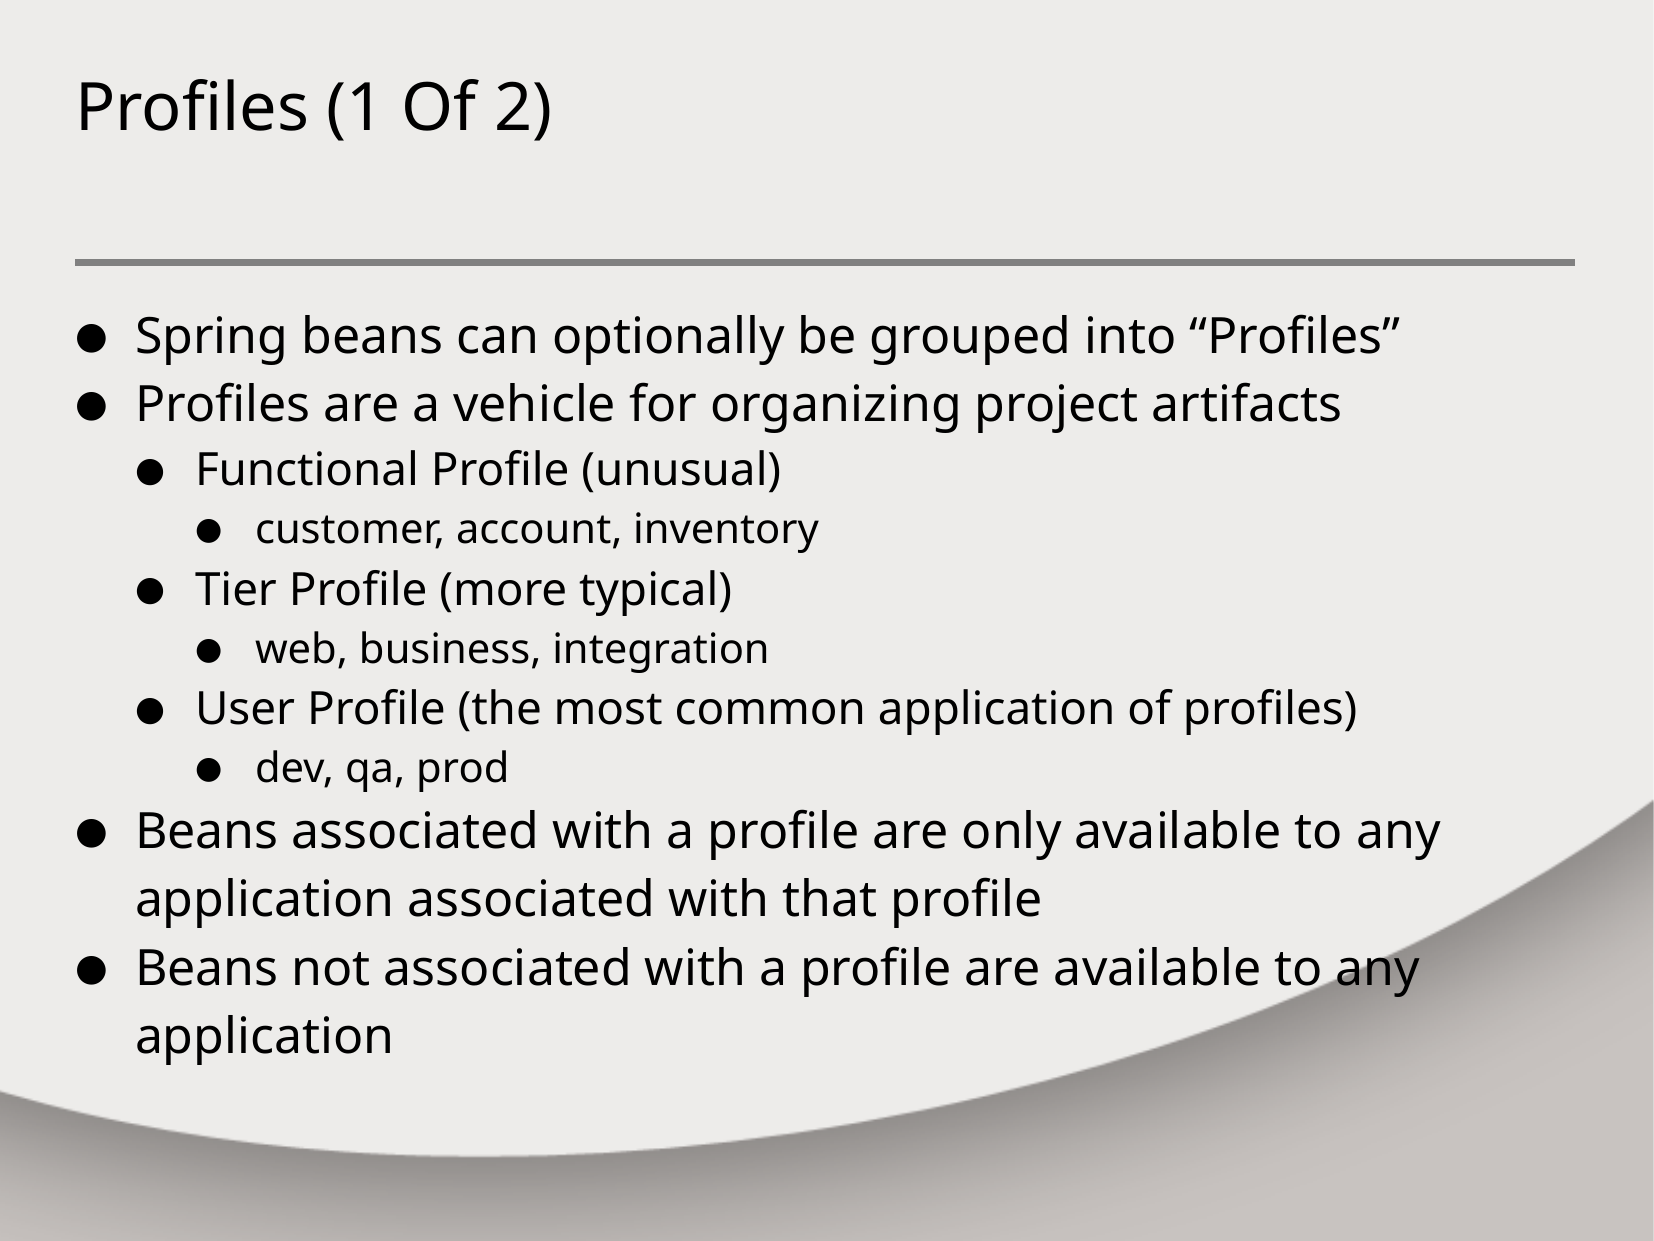

# Profiles (1 Of 2)
Spring beans can optionally be grouped into “Profiles”
Profiles are a vehicle for organizing project artifacts
Functional Profile (unusual)
customer, account, inventory
Tier Profile (more typical)
web, business, integration
User Profile (the most common application of profiles)
dev, qa, prod
Beans associated with a profile are only available to any application associated with that profile
Beans not associated with a profile are available to any application